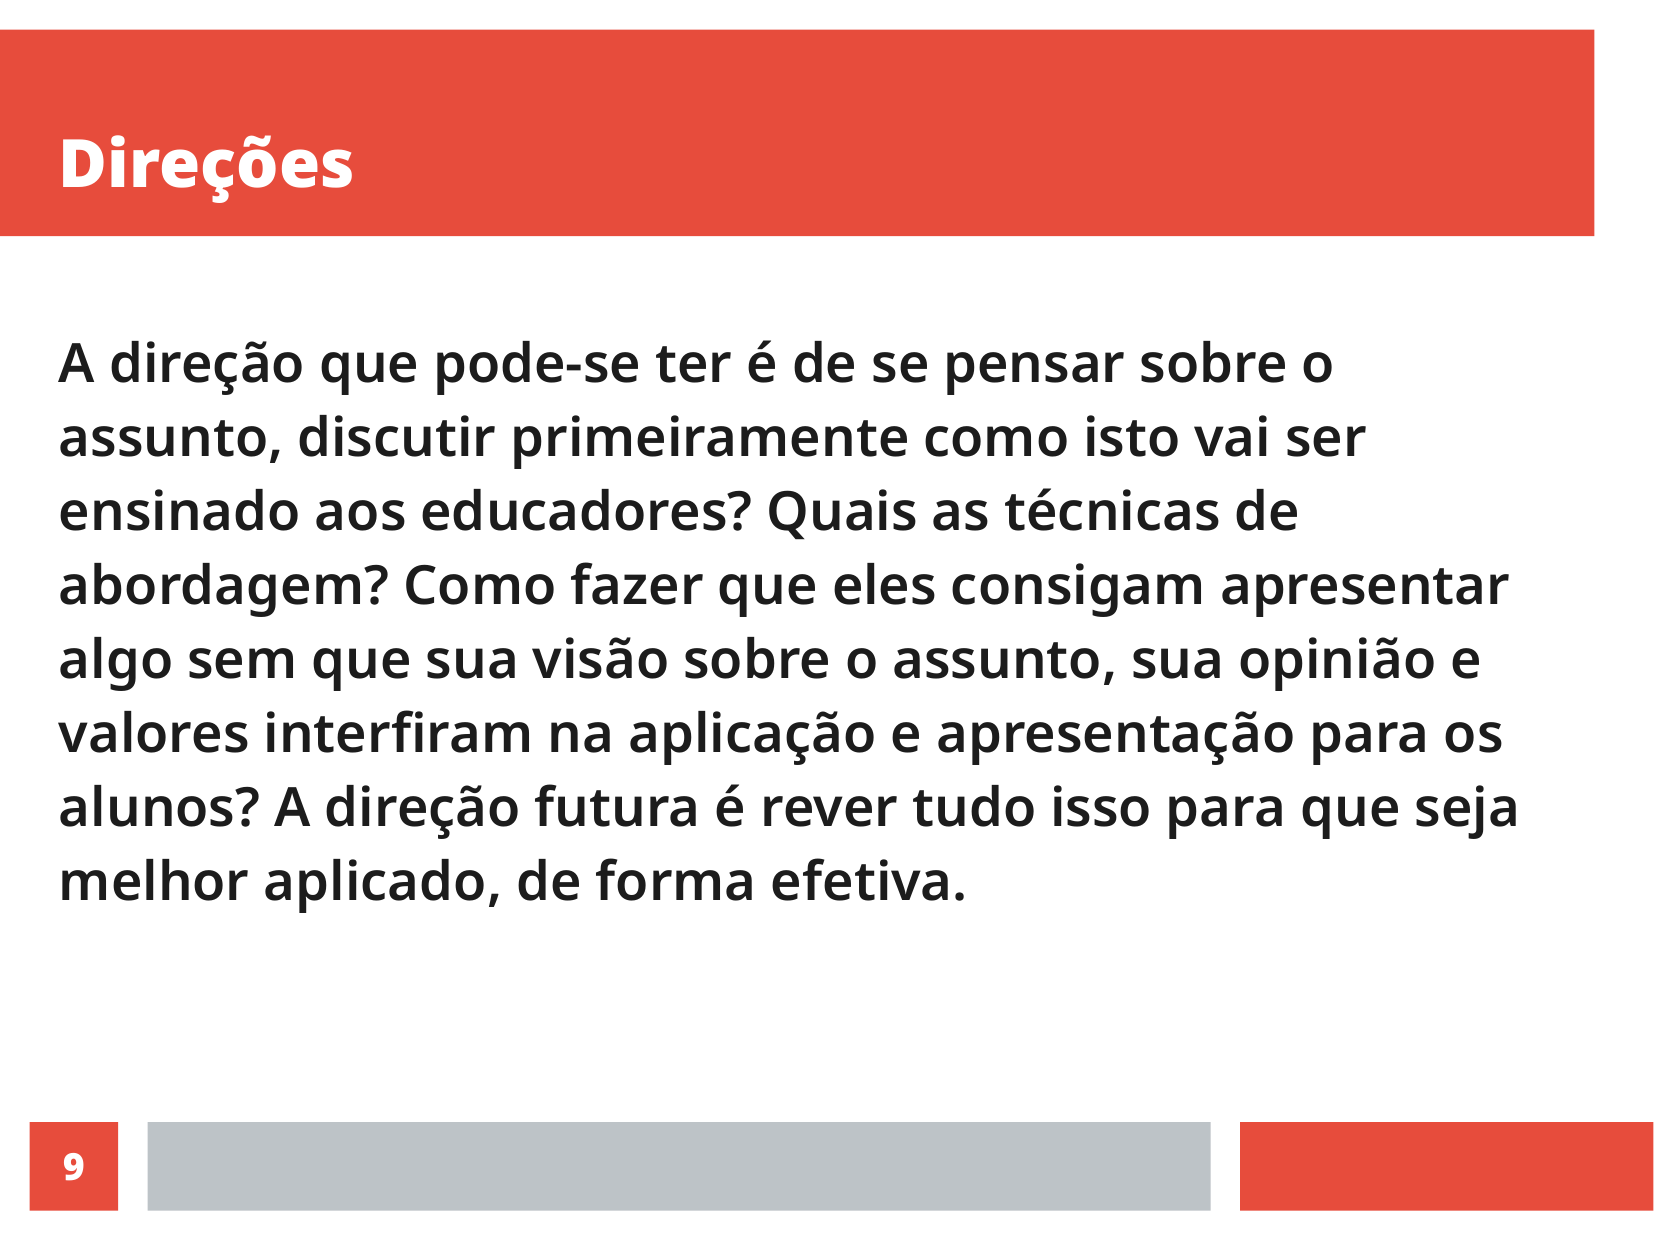

# Direções
A direção que pode-se ter é de se pensar sobre o assunto, discutir primeiramente como isto vai ser ensinado aos educadores? Quais as técnicas de abordagem? Como fazer que eles consigam apresentar algo sem que sua visão sobre o assunto, sua opinião e valores interfiram na aplicação e apresentação para os alunos? A direção futura é rever tudo isso para que seja melhor aplicado, de forma efetiva.
9